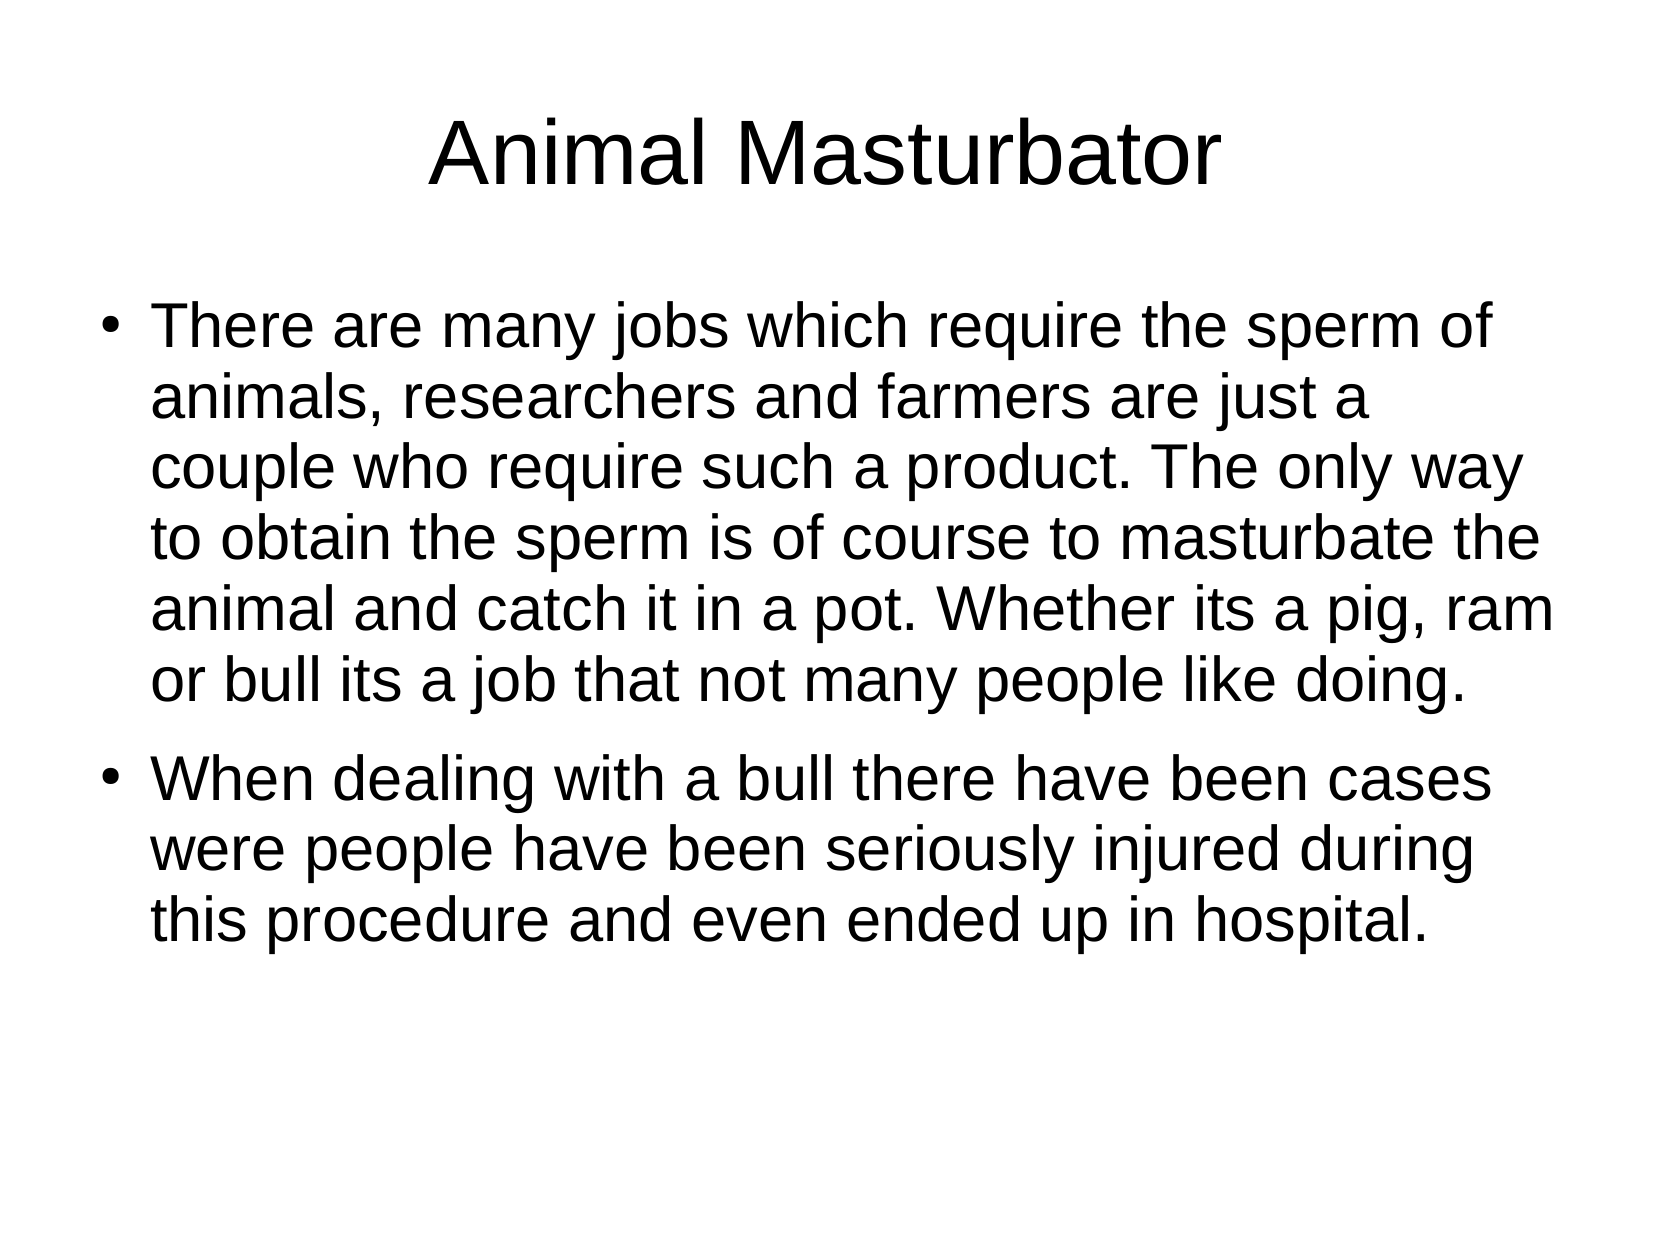

# Animal Masturbator
There are many jobs which require the sperm of animals, researchers and farmers are just a couple who require such a product. The only way to obtain the sperm is of course to masturbate the animal and catch it in a pot. Whether its a pig, ram or bull its a job that not many people like doing.
When dealing with a bull there have been cases were people have been seriously injured during this procedure and even ended up in hospital.